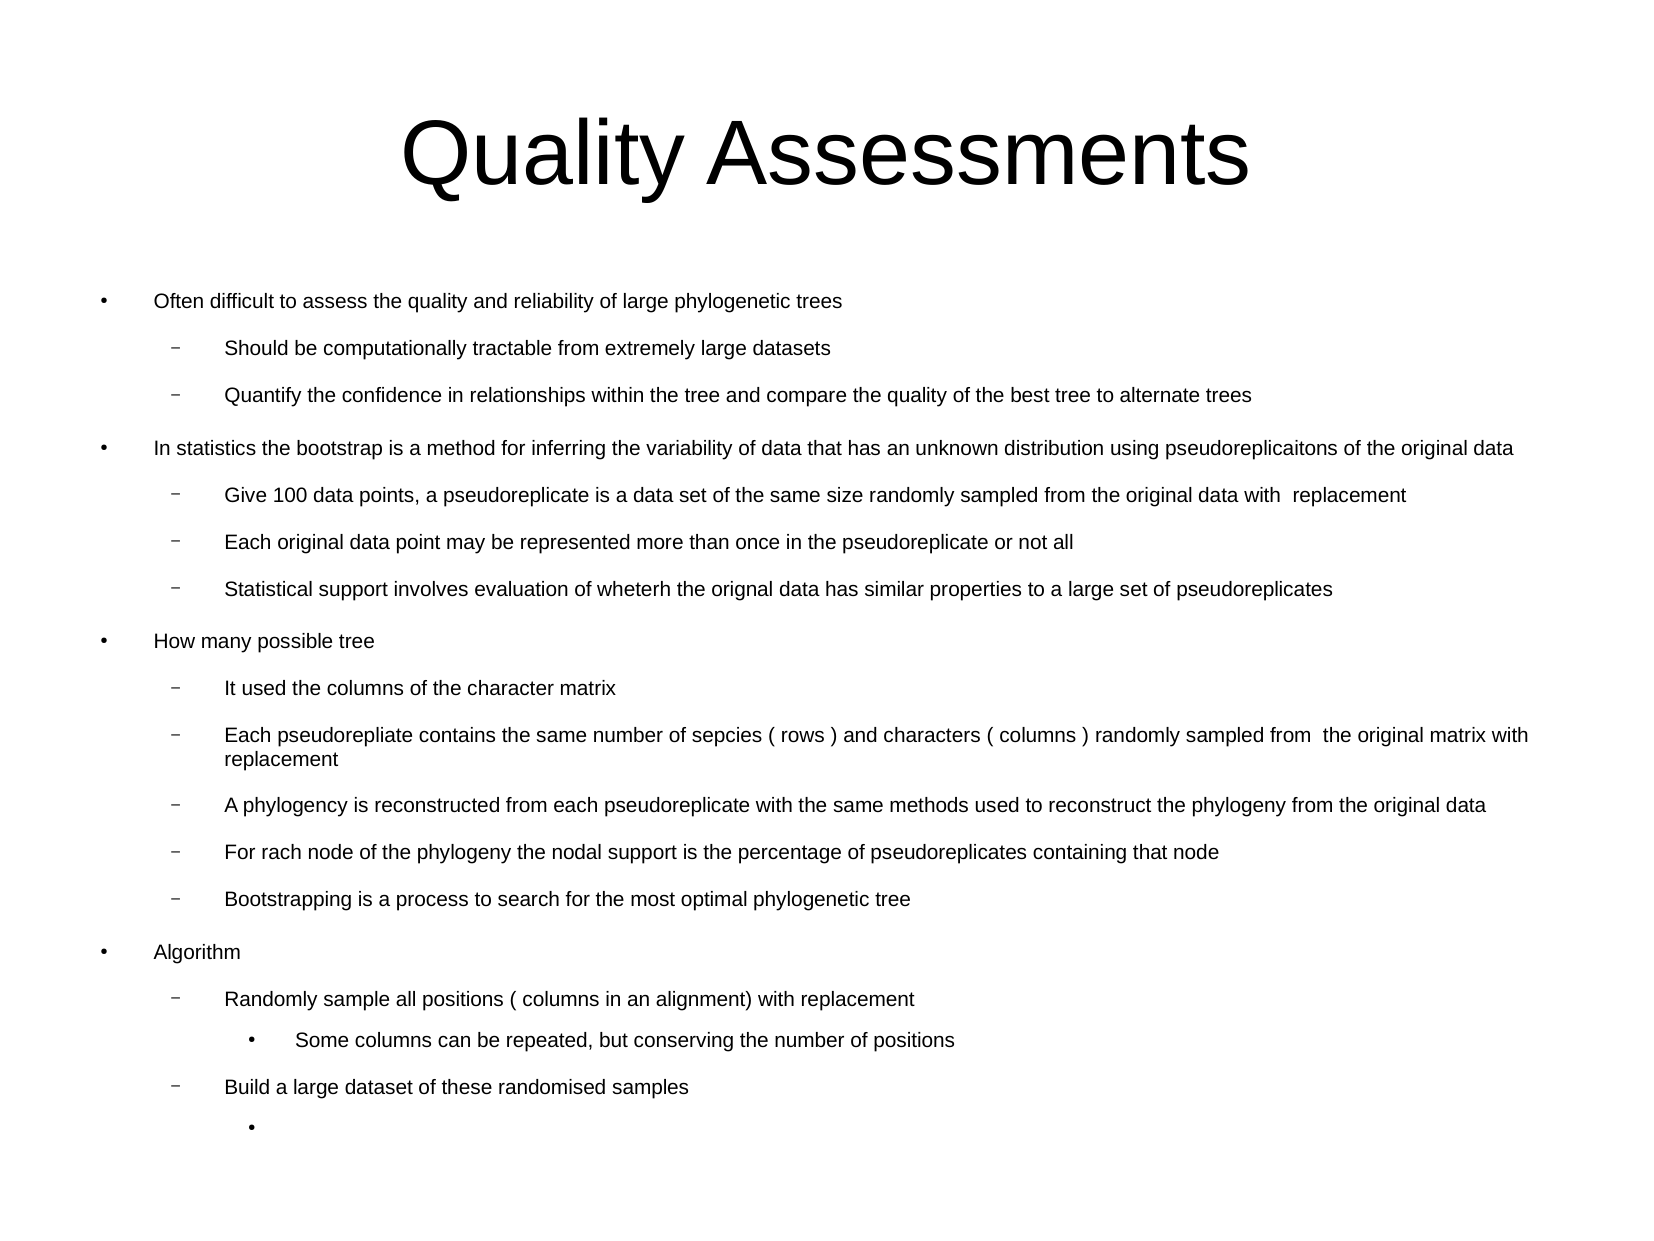

# Quality Assessments
Often difficult to assess the quality and reliability of large phylogenetic trees
Should be computationally tractable from extremely large datasets
Quantify the confidence in relationships within the tree and compare the quality of the best tree to alternate trees
In statistics the bootstrap is a method for inferring the variability of data that has an unknown distribution using pseudoreplicaitons of the original data
Give 100 data points, a pseudoreplicate is a data set of the same size randomly sampled from the original data with replacement
Each original data point may be represented more than once in the pseudoreplicate or not all
Statistical support involves evaluation of wheterh the orignal data has similar properties to a large set of pseudoreplicates
How many possible tree
It used the columns of the character matrix
Each pseudorepliate contains the same number of sepcies ( rows ) and characters ( columns ) randomly sampled from the original matrix with replacement
A phylogency is reconstructed from each pseudoreplicate with the same methods used to reconstruct the phylogeny from the original data
For rach node of the phylogeny the nodal support is the percentage of pseudoreplicates containing that node
Bootstrapping is a process to search for the most optimal phylogenetic tree
Algorithm
Randomly sample all positions ( columns in an alignment) with replacement
Some columns can be repeated, but conserving the number of positions
Build a large dataset of these randomised samples